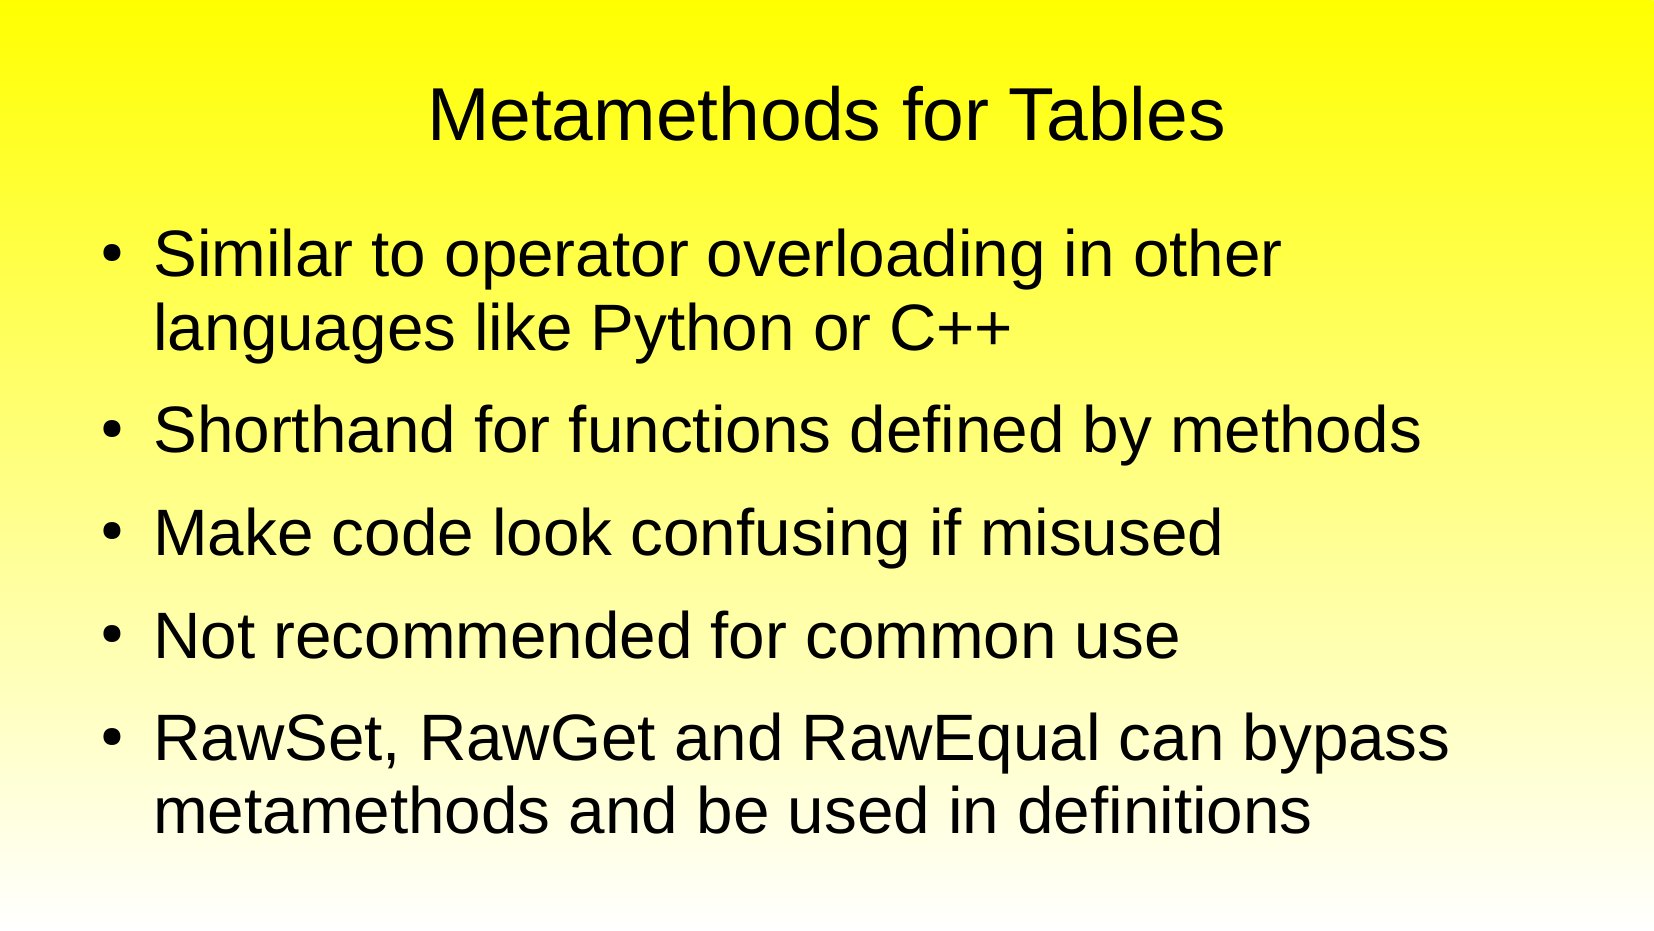

# Metamethods for Tables
Similar to operator overloading in other languages like Python or C++
Shorthand for functions defined by methods
Make code look confusing if misused
Not recommended for common use
RawSet, RawGet and RawEqual can bypass metamethods and be used in definitions